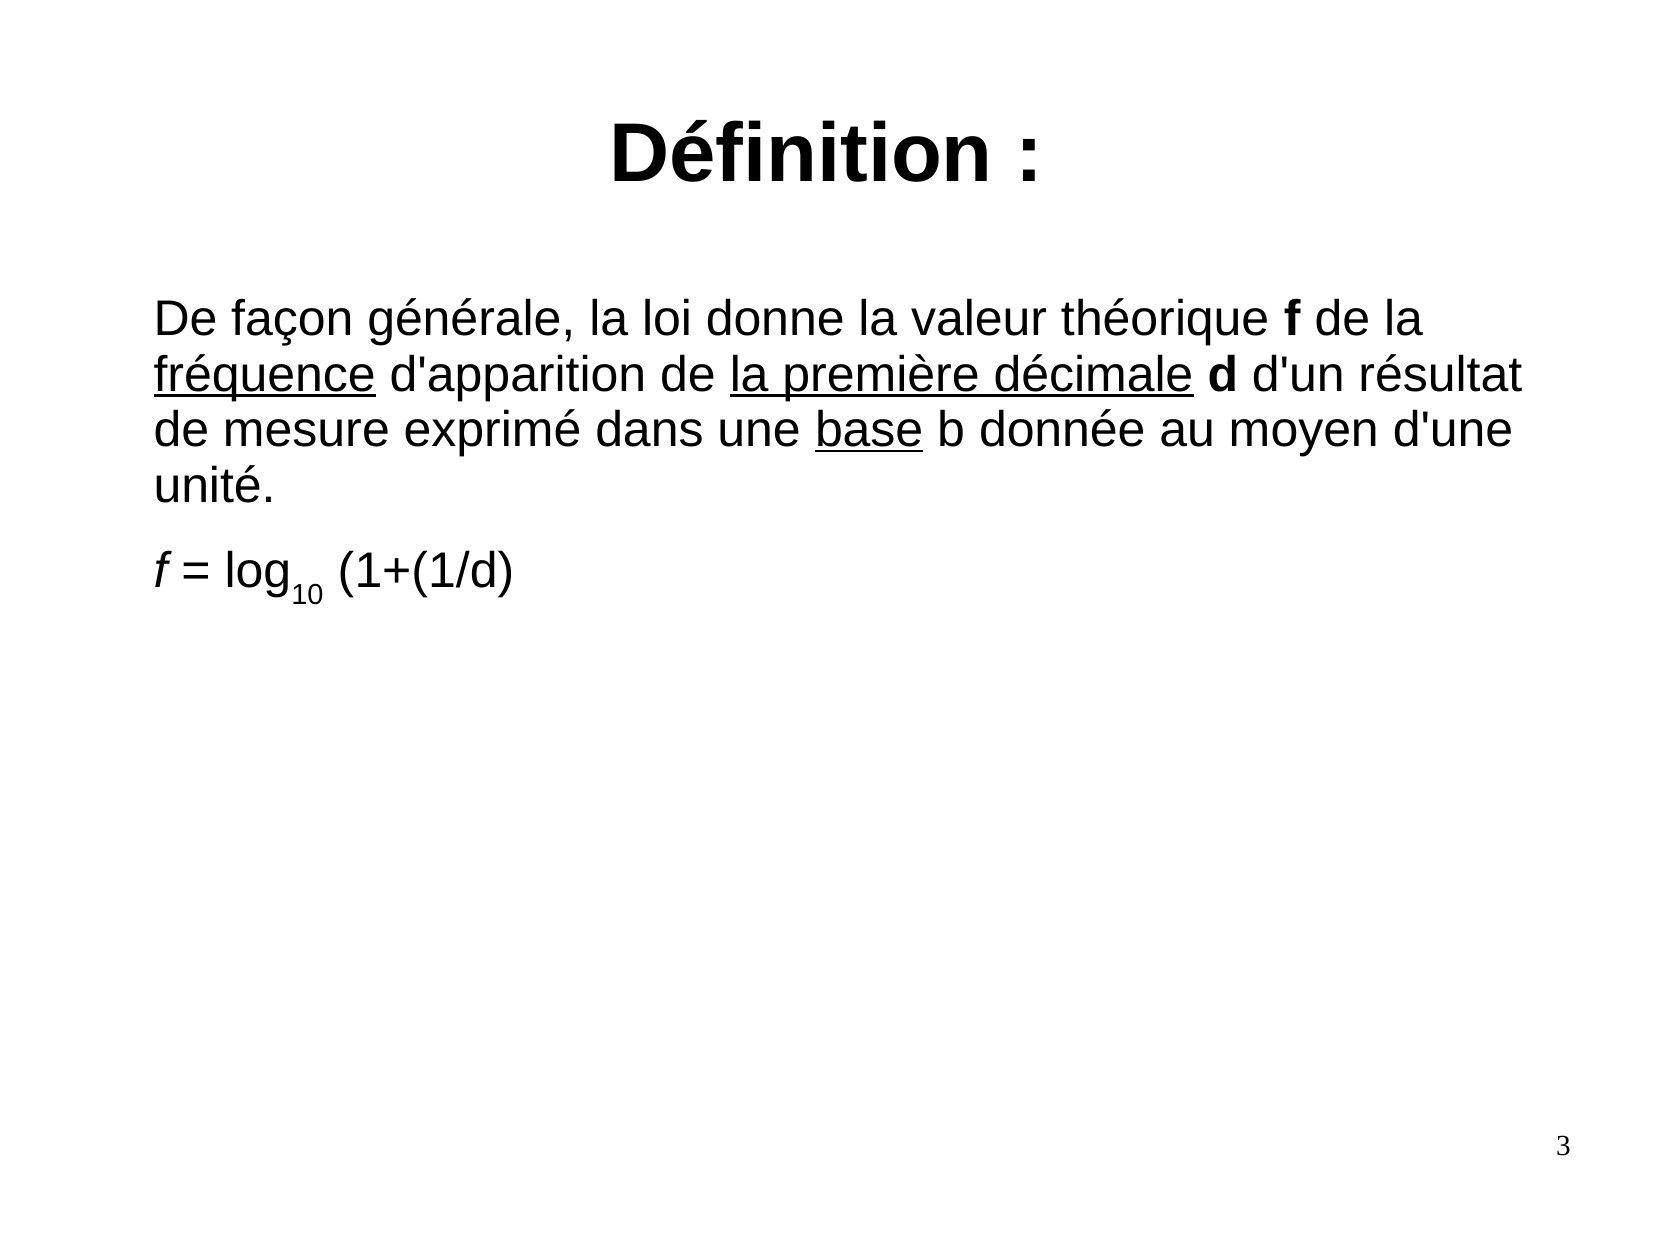

# Définition :
De façon générale, la loi donne la valeur théorique f de la fréquence d'apparition de la première décimale d d'un résultat de mesure exprimé dans une base b donnée au moyen d'une unité.
f = log10 (1+(1/d)
3